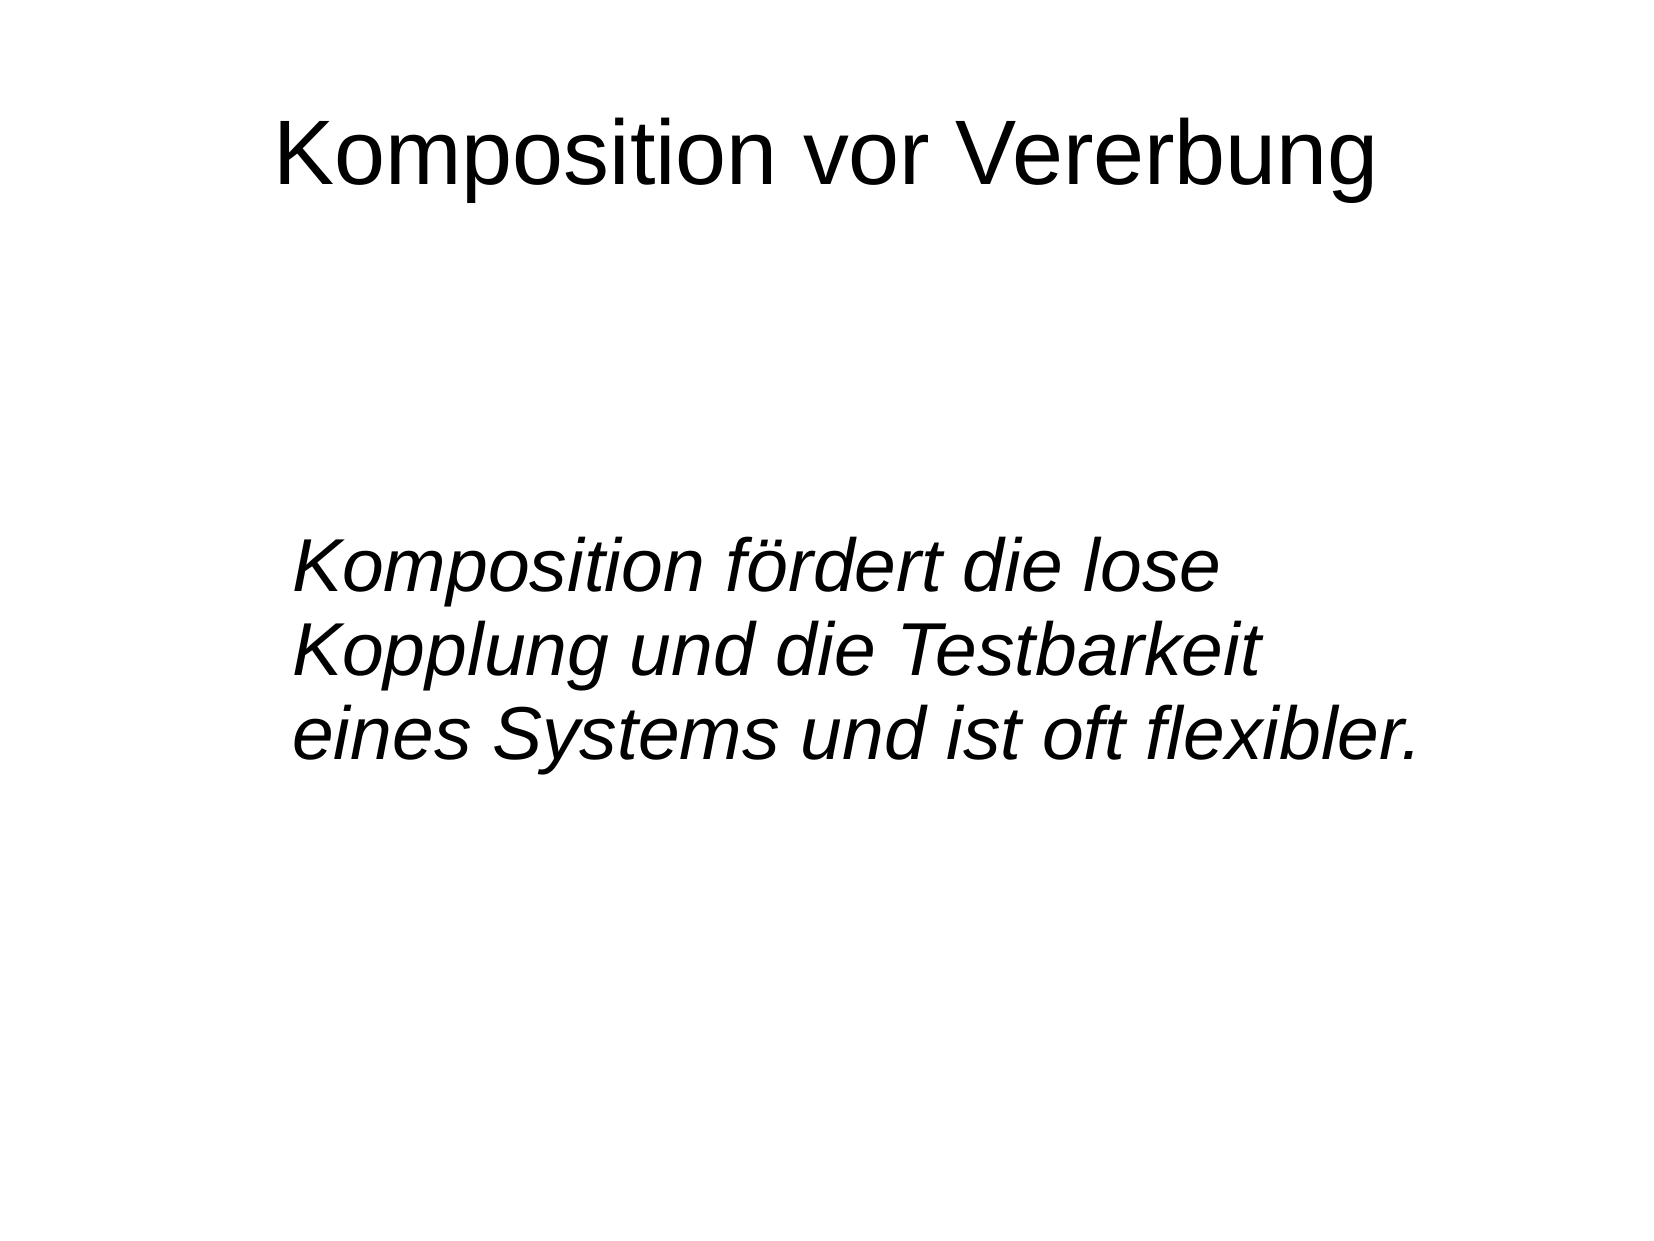

# Komposition vor Vererbung
Komposition fördert die lose Kopplung und die Testbarkeit eines Systems und ist oft flexibler.